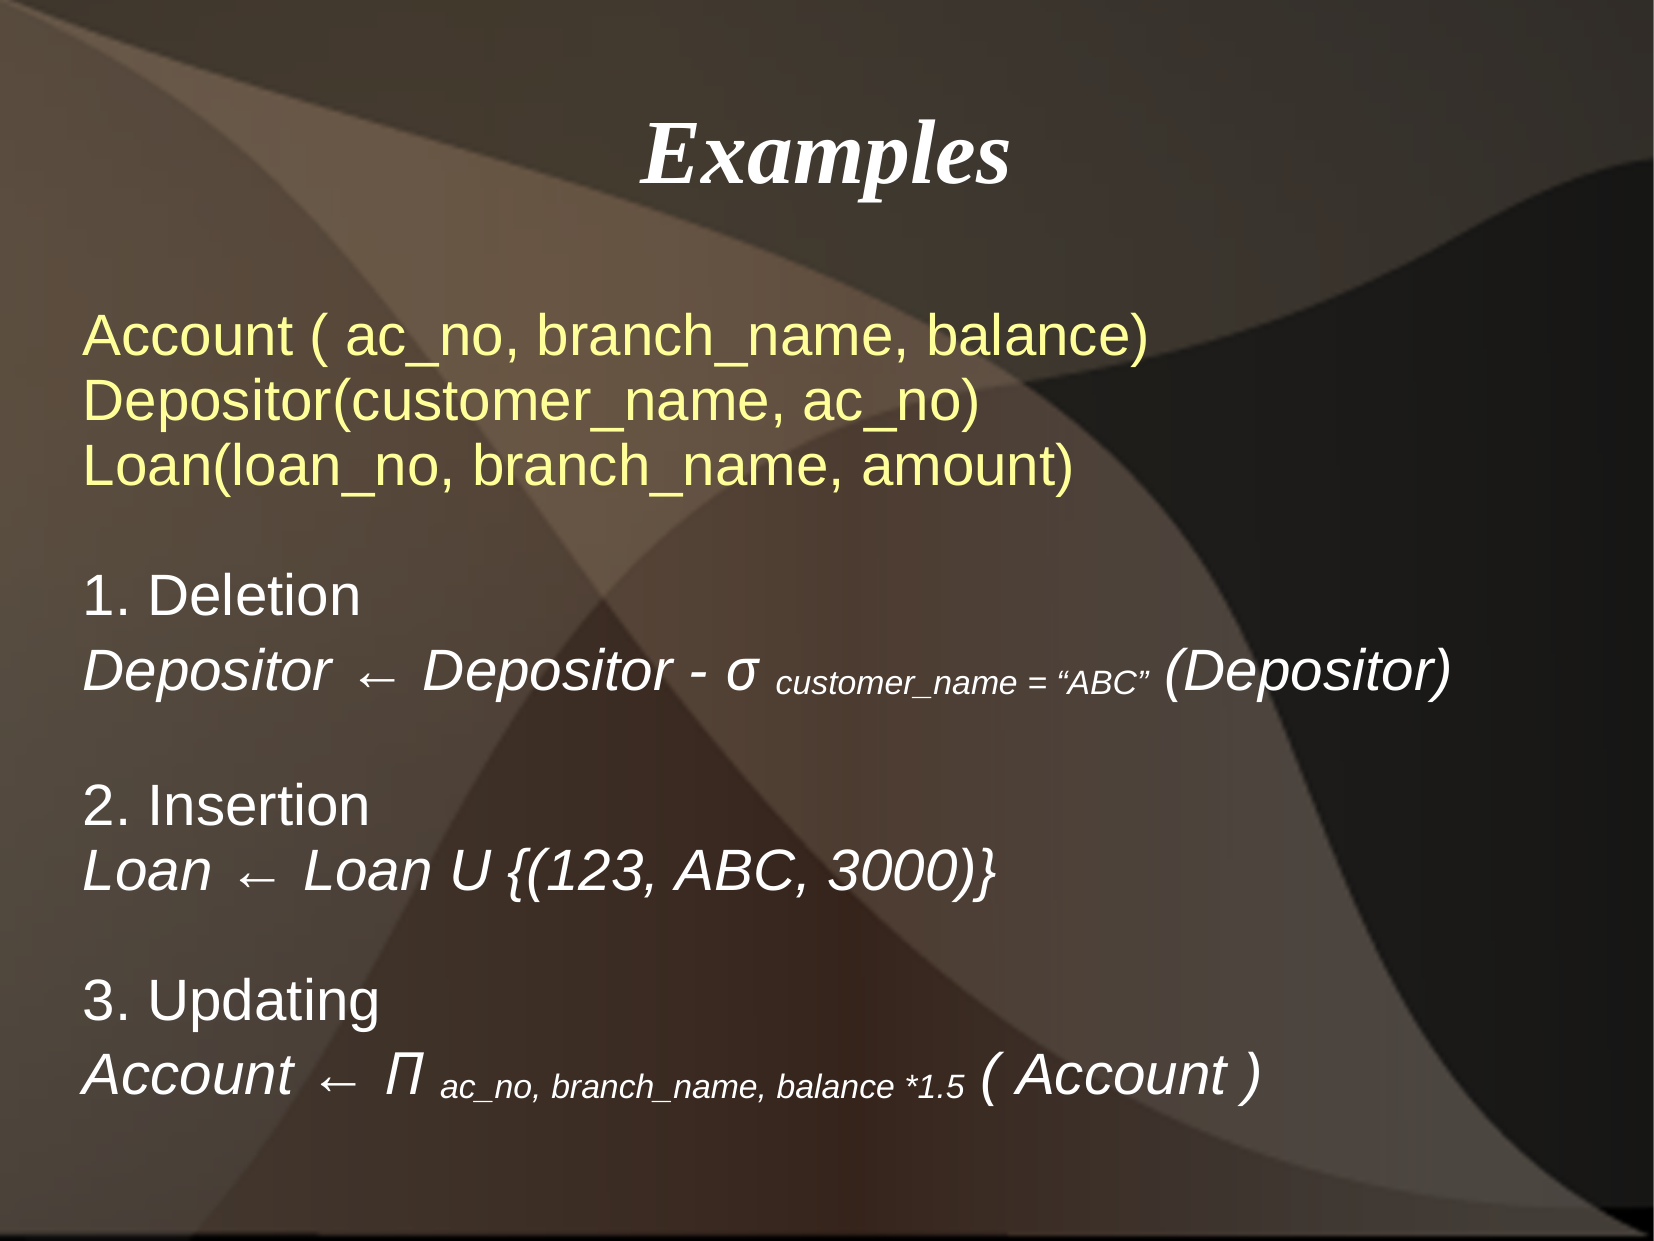

# Examples
Account ( ac_no, branch_name, balance)
Depositor(customer_name, ac_no)
Loan(loan_no, branch_name, amount)
1. Deletion
Depositor ← Depositor - σ customer_name = “ABC” (Depositor)
2. Insertion
Loan ← Loan U {(123, ABC, 3000)}
3. Updating
Account ← Π ac_no, branch_name, balance *1.5 ( Account )